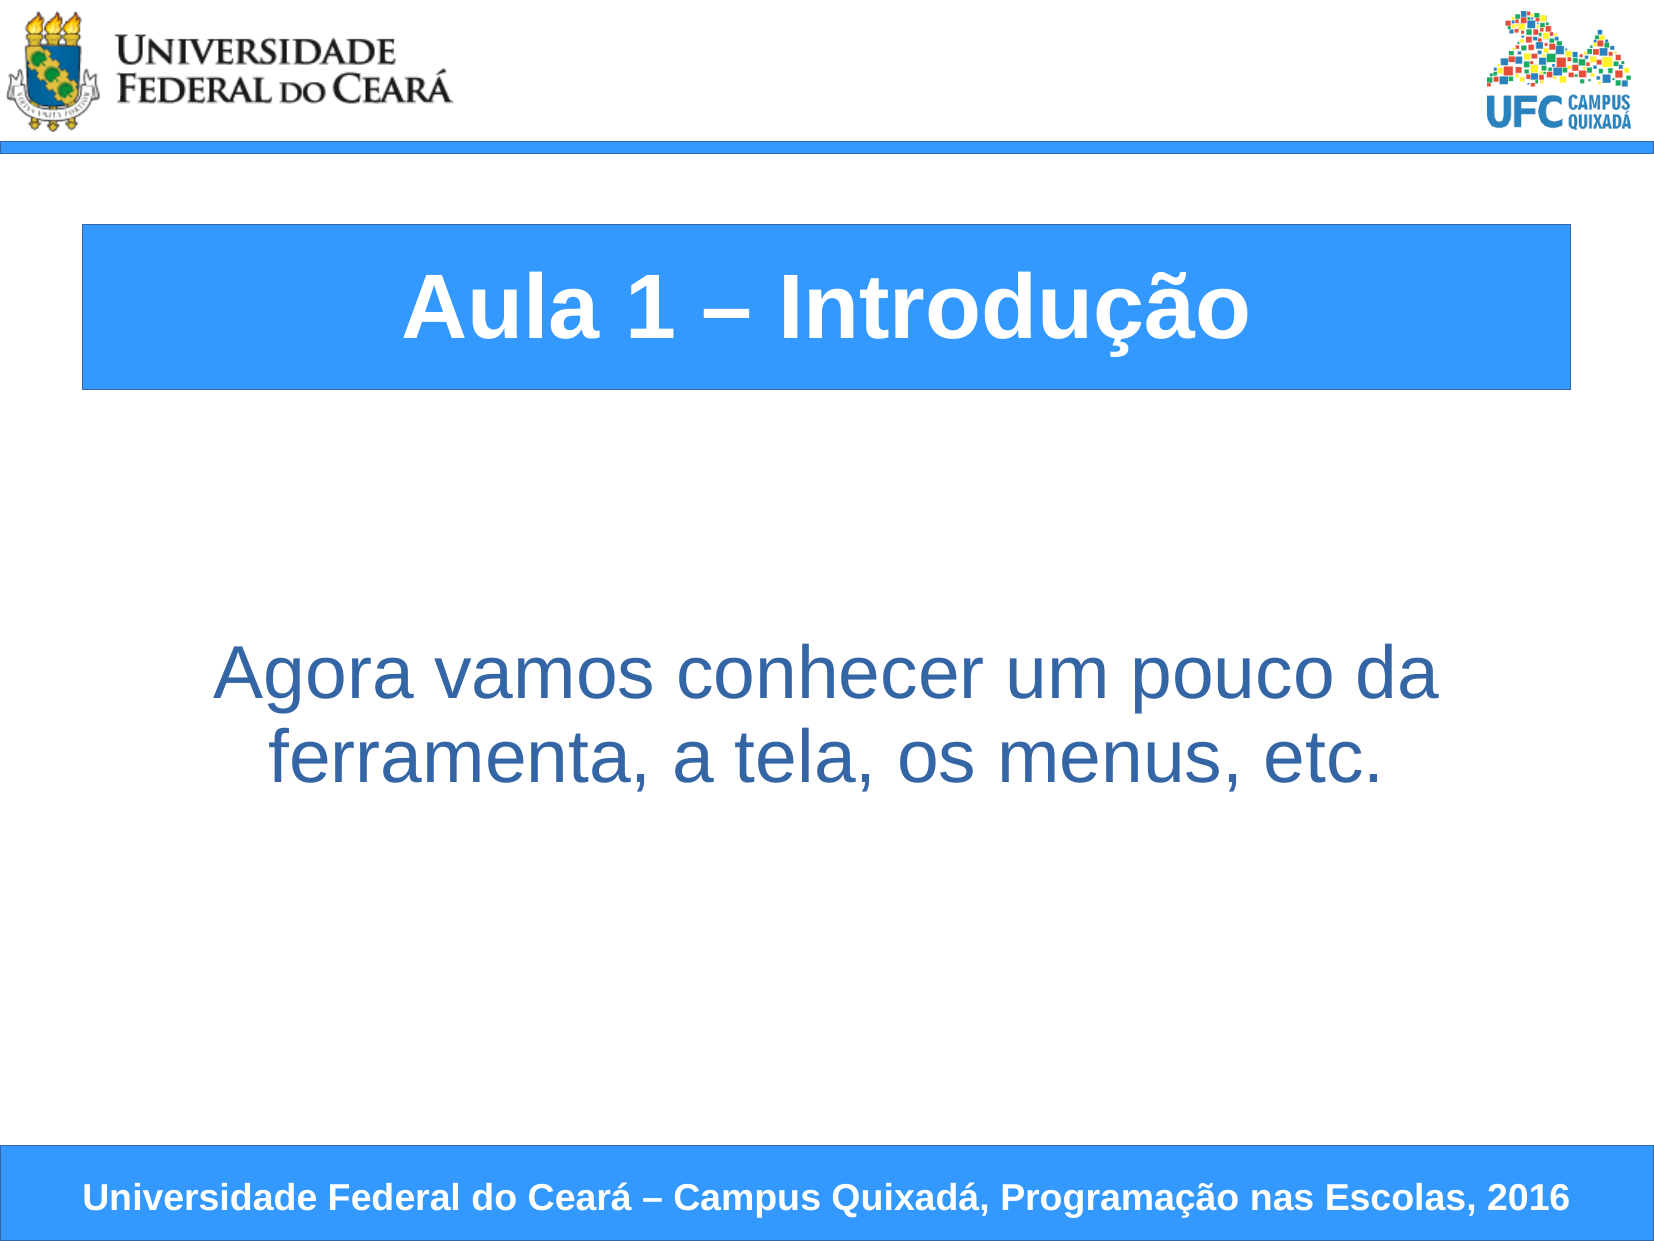

Aula 1 – Introdução
# Agora vamos conhecer um pouco da ferramenta, a tela, os menus, etc.
Universidade Federal do Ceará – Campus Quixadá, Programação nas Escolas, 2016